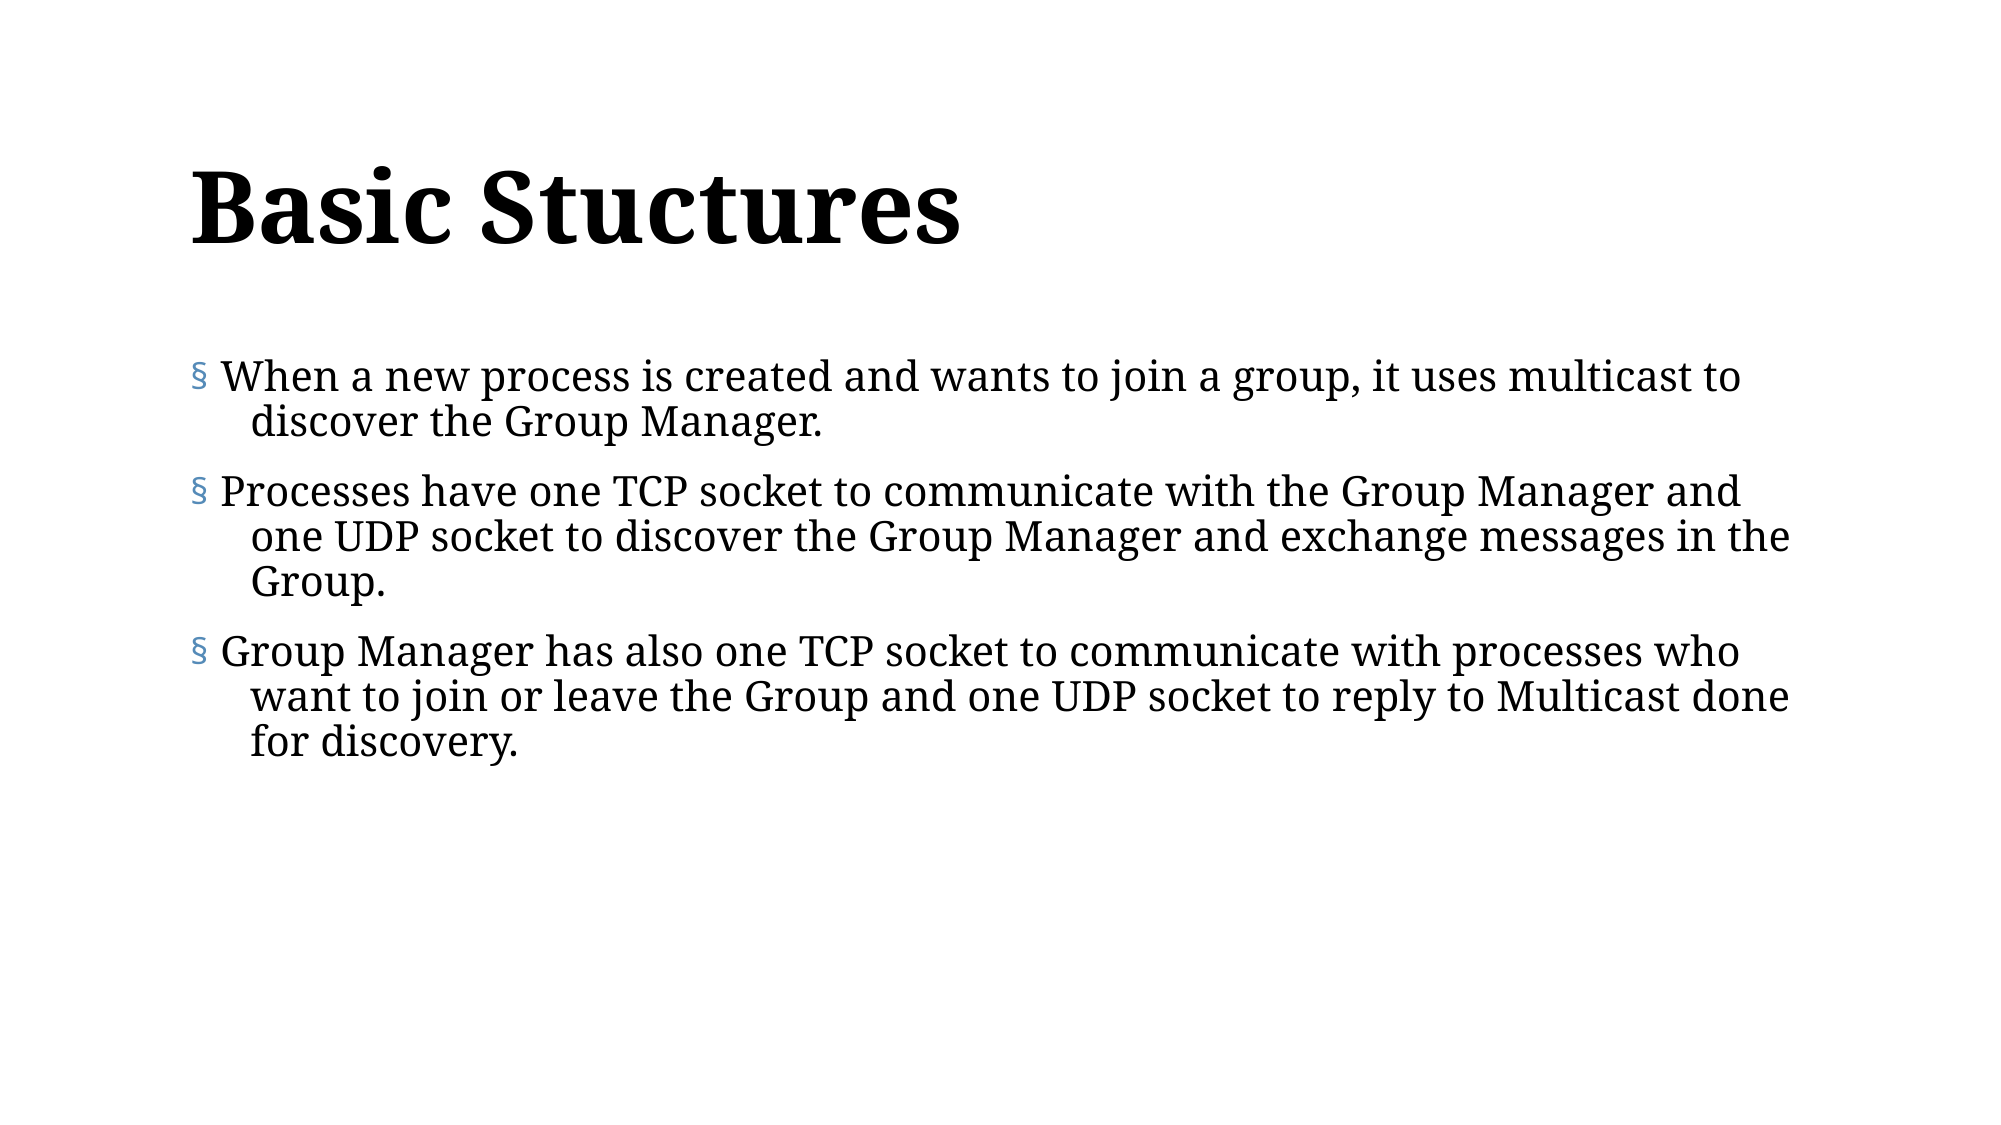

# Basic Stuctures
When a new process is created and wants to join a group, it uses multicast to discover the Group Manager.
Processes have one TCP socket to communicate with the Group Manager and one UDP socket to discover the Group Manager and exchange messages in the Group.
Group Manager has also one TCP socket to communicate with processes who want to join or leave the Group and one UDP socket to reply to Multicast done for discovery.